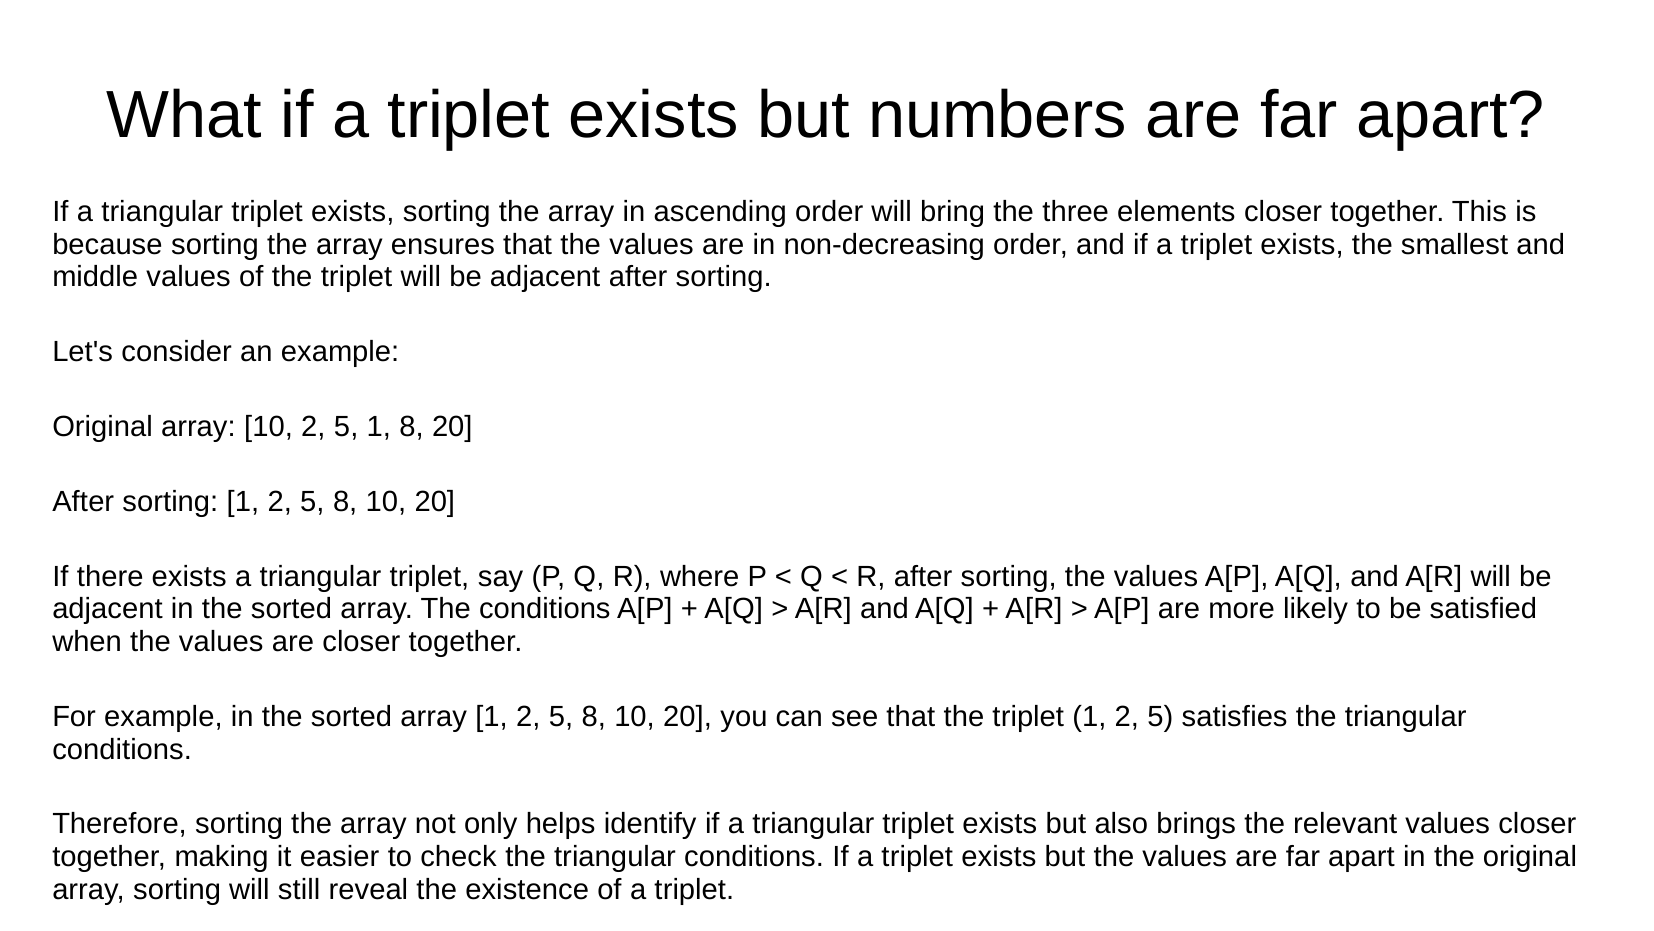

# What if a triplet exists but numbers are far apart?
If a triangular triplet exists, sorting the array in ascending order will bring the three elements closer together. This is because sorting the array ensures that the values are in non-decreasing order, and if a triplet exists, the smallest and middle values of the triplet will be adjacent after sorting.
Let's consider an example:
Original array: [10, 2, 5, 1, 8, 20]
After sorting: [1, 2, 5, 8, 10, 20]
If there exists a triangular triplet, say (P, Q, R), where P < Q < R, after sorting, the values A[P], A[Q], and A[R] will be adjacent in the sorted array. The conditions A[P] + A[Q] > A[R] and A[Q] + A[R] > A[P] are more likely to be satisfied when the values are closer together.
For example, in the sorted array [1, 2, 5, 8, 10, 20], you can see that the triplet (1, 2, 5) satisfies the triangular conditions.
Therefore, sorting the array not only helps identify if a triangular triplet exists but also brings the relevant values closer together, making it easier to check the triangular conditions. If a triplet exists but the values are far apart in the original array, sorting will still reveal the existence of a triplet.